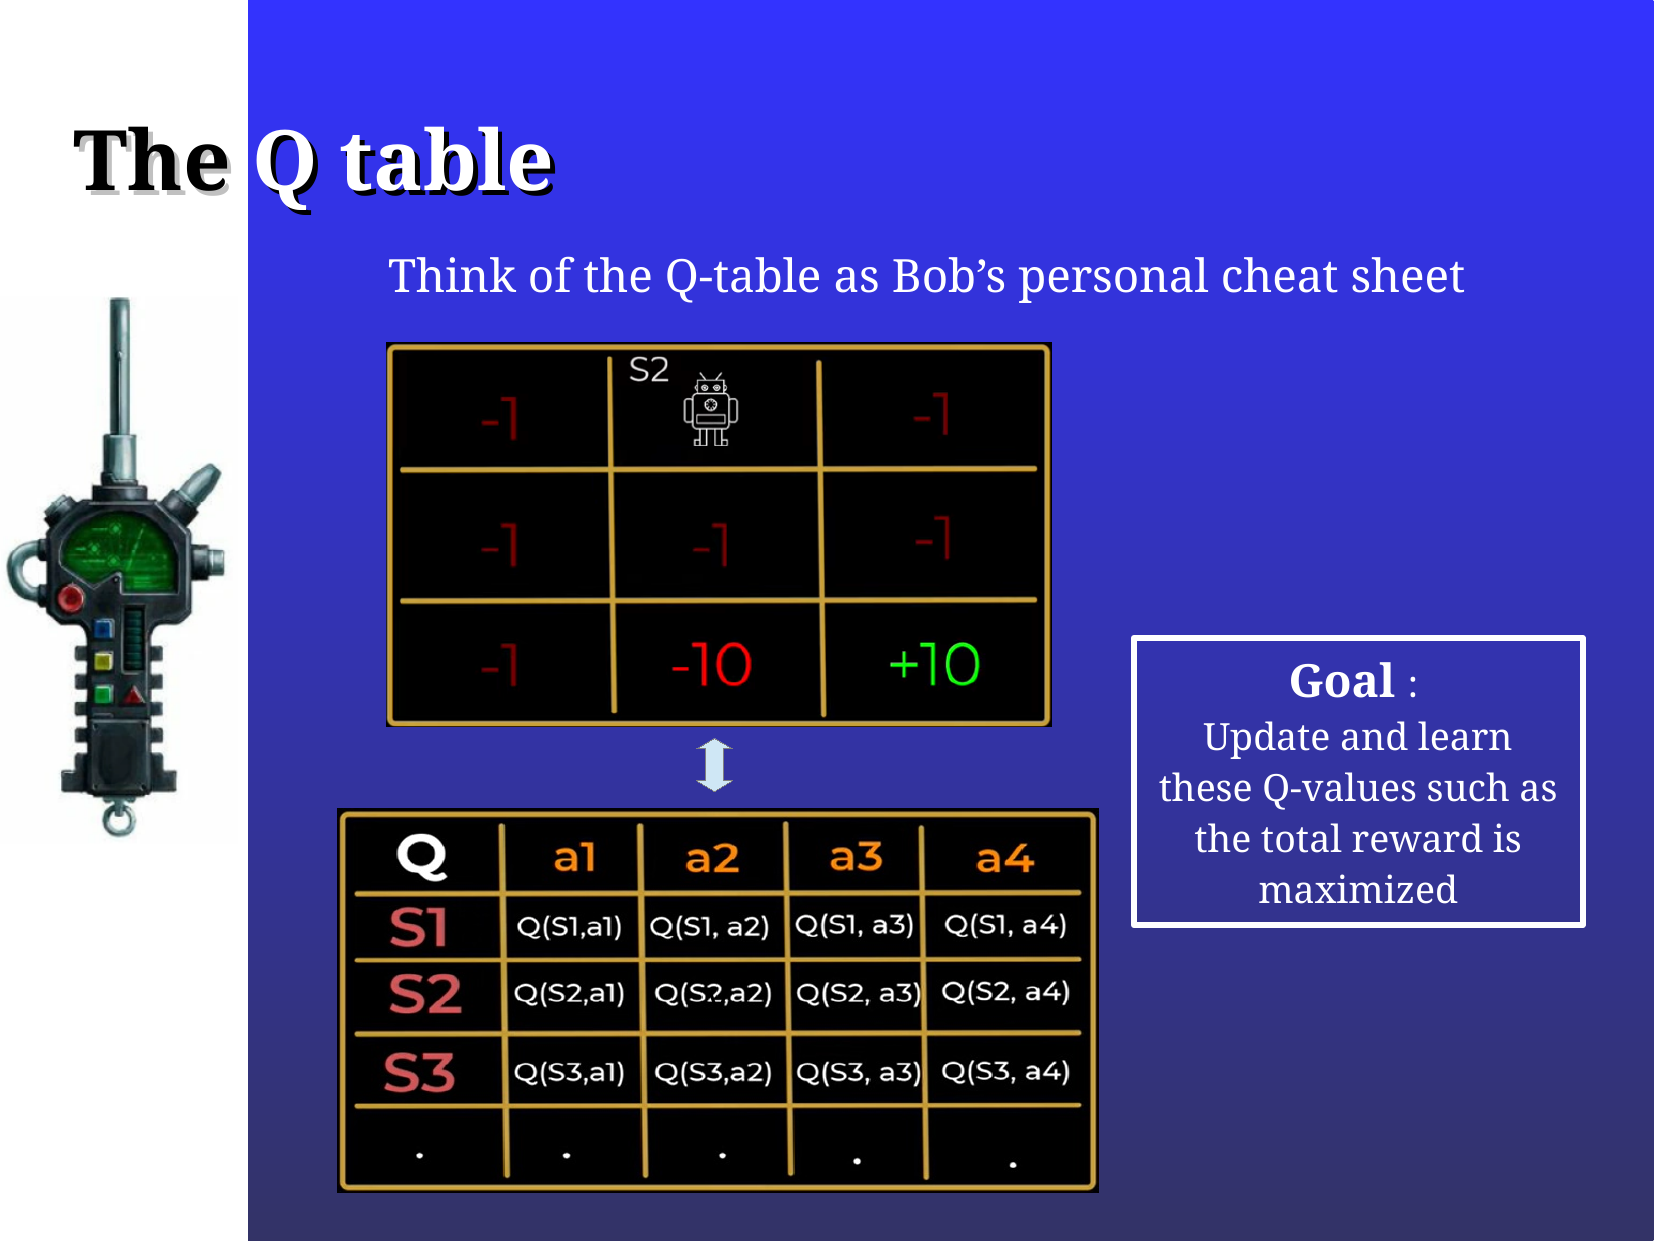

The Q table
Think of the Q-table as Bob’s personal cheat sheet
Goal :
Update and learn these Q-values such as the total reward is maximized
v